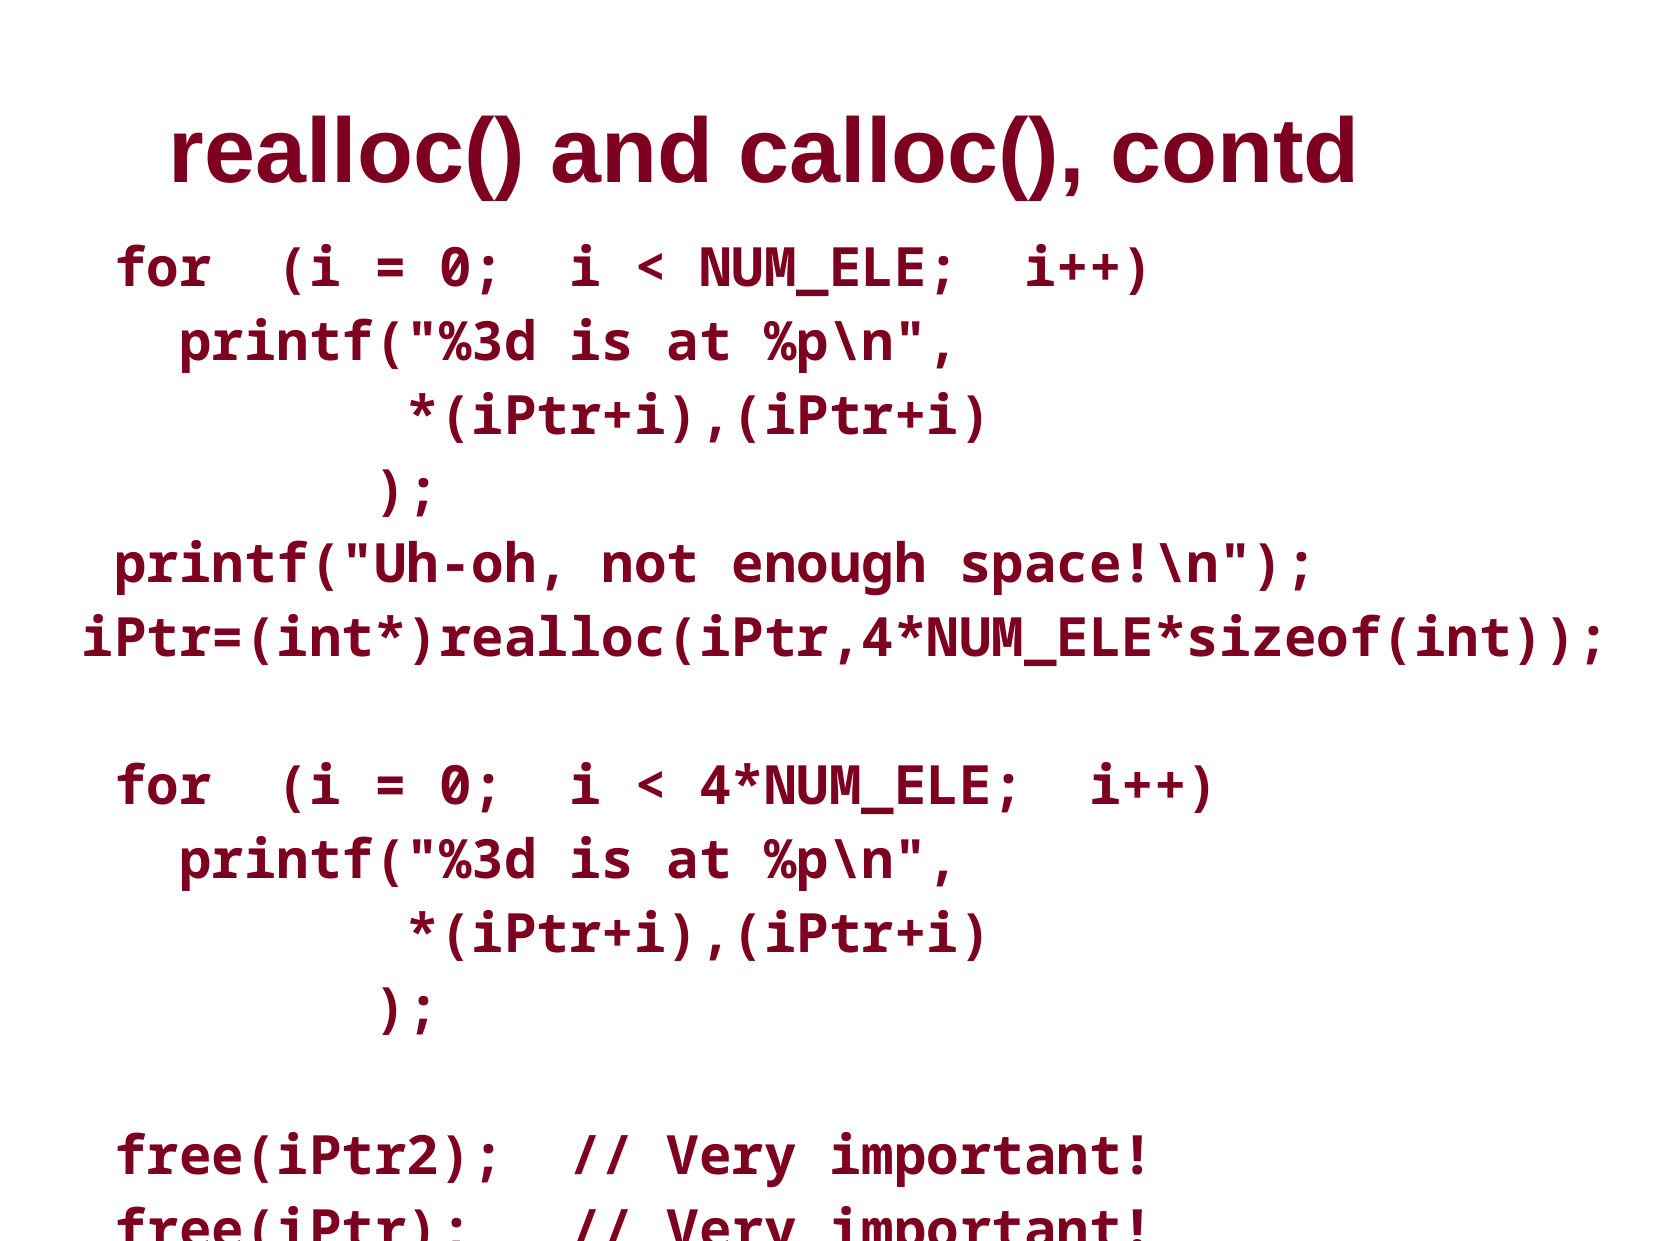

# realloc() and calloc(), contd
 for (i = 0; i < NUM_ELE; i++)
 printf("%3d is at %p\n",
 *(iPtr+i),(iPtr+i)
 );
 printf("Uh-oh, not enough space!\n");
 iPtr=(int*)realloc(iPtr,4*NUM_ELE*sizeof(int));
 for (i = 0; i < 4*NUM_ELE; i++)
 printf("%3d is at %p\n",
 *(iPtr+i),(iPtr+i)
 );
 free(iPtr2); // Very important!
 free(iPtr); // Very important!
 return(EXIT_SUCCESS);
}